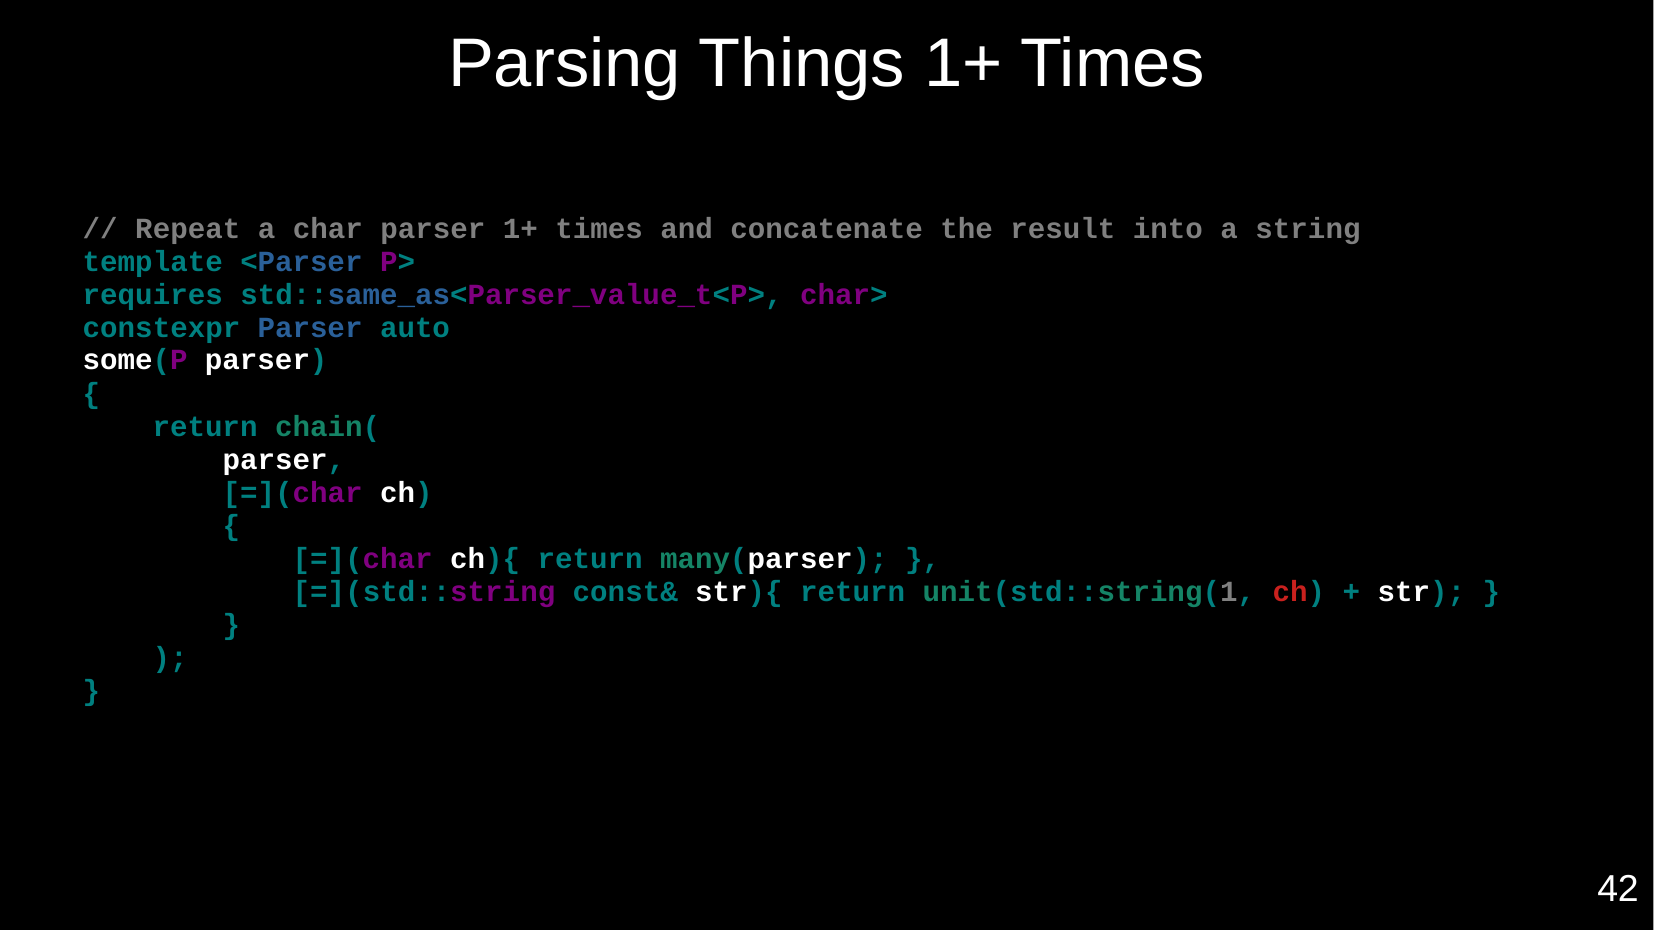

Parsing Things 1+ Times
# // Repeat a char parser 1+ times and concatenate the result into a string
template <Parser P>
requires std::same_as<Parser_value_t<P>, char>
constexpr Parser auto
some(P parser)
{
 return chain(
 parser,
 [=](char ch)
 {
 [=](char ch){ return many(parser); },
 [=](std::string const& str){ return unit(std::string(1, ch) + str); }
 }
 );
}